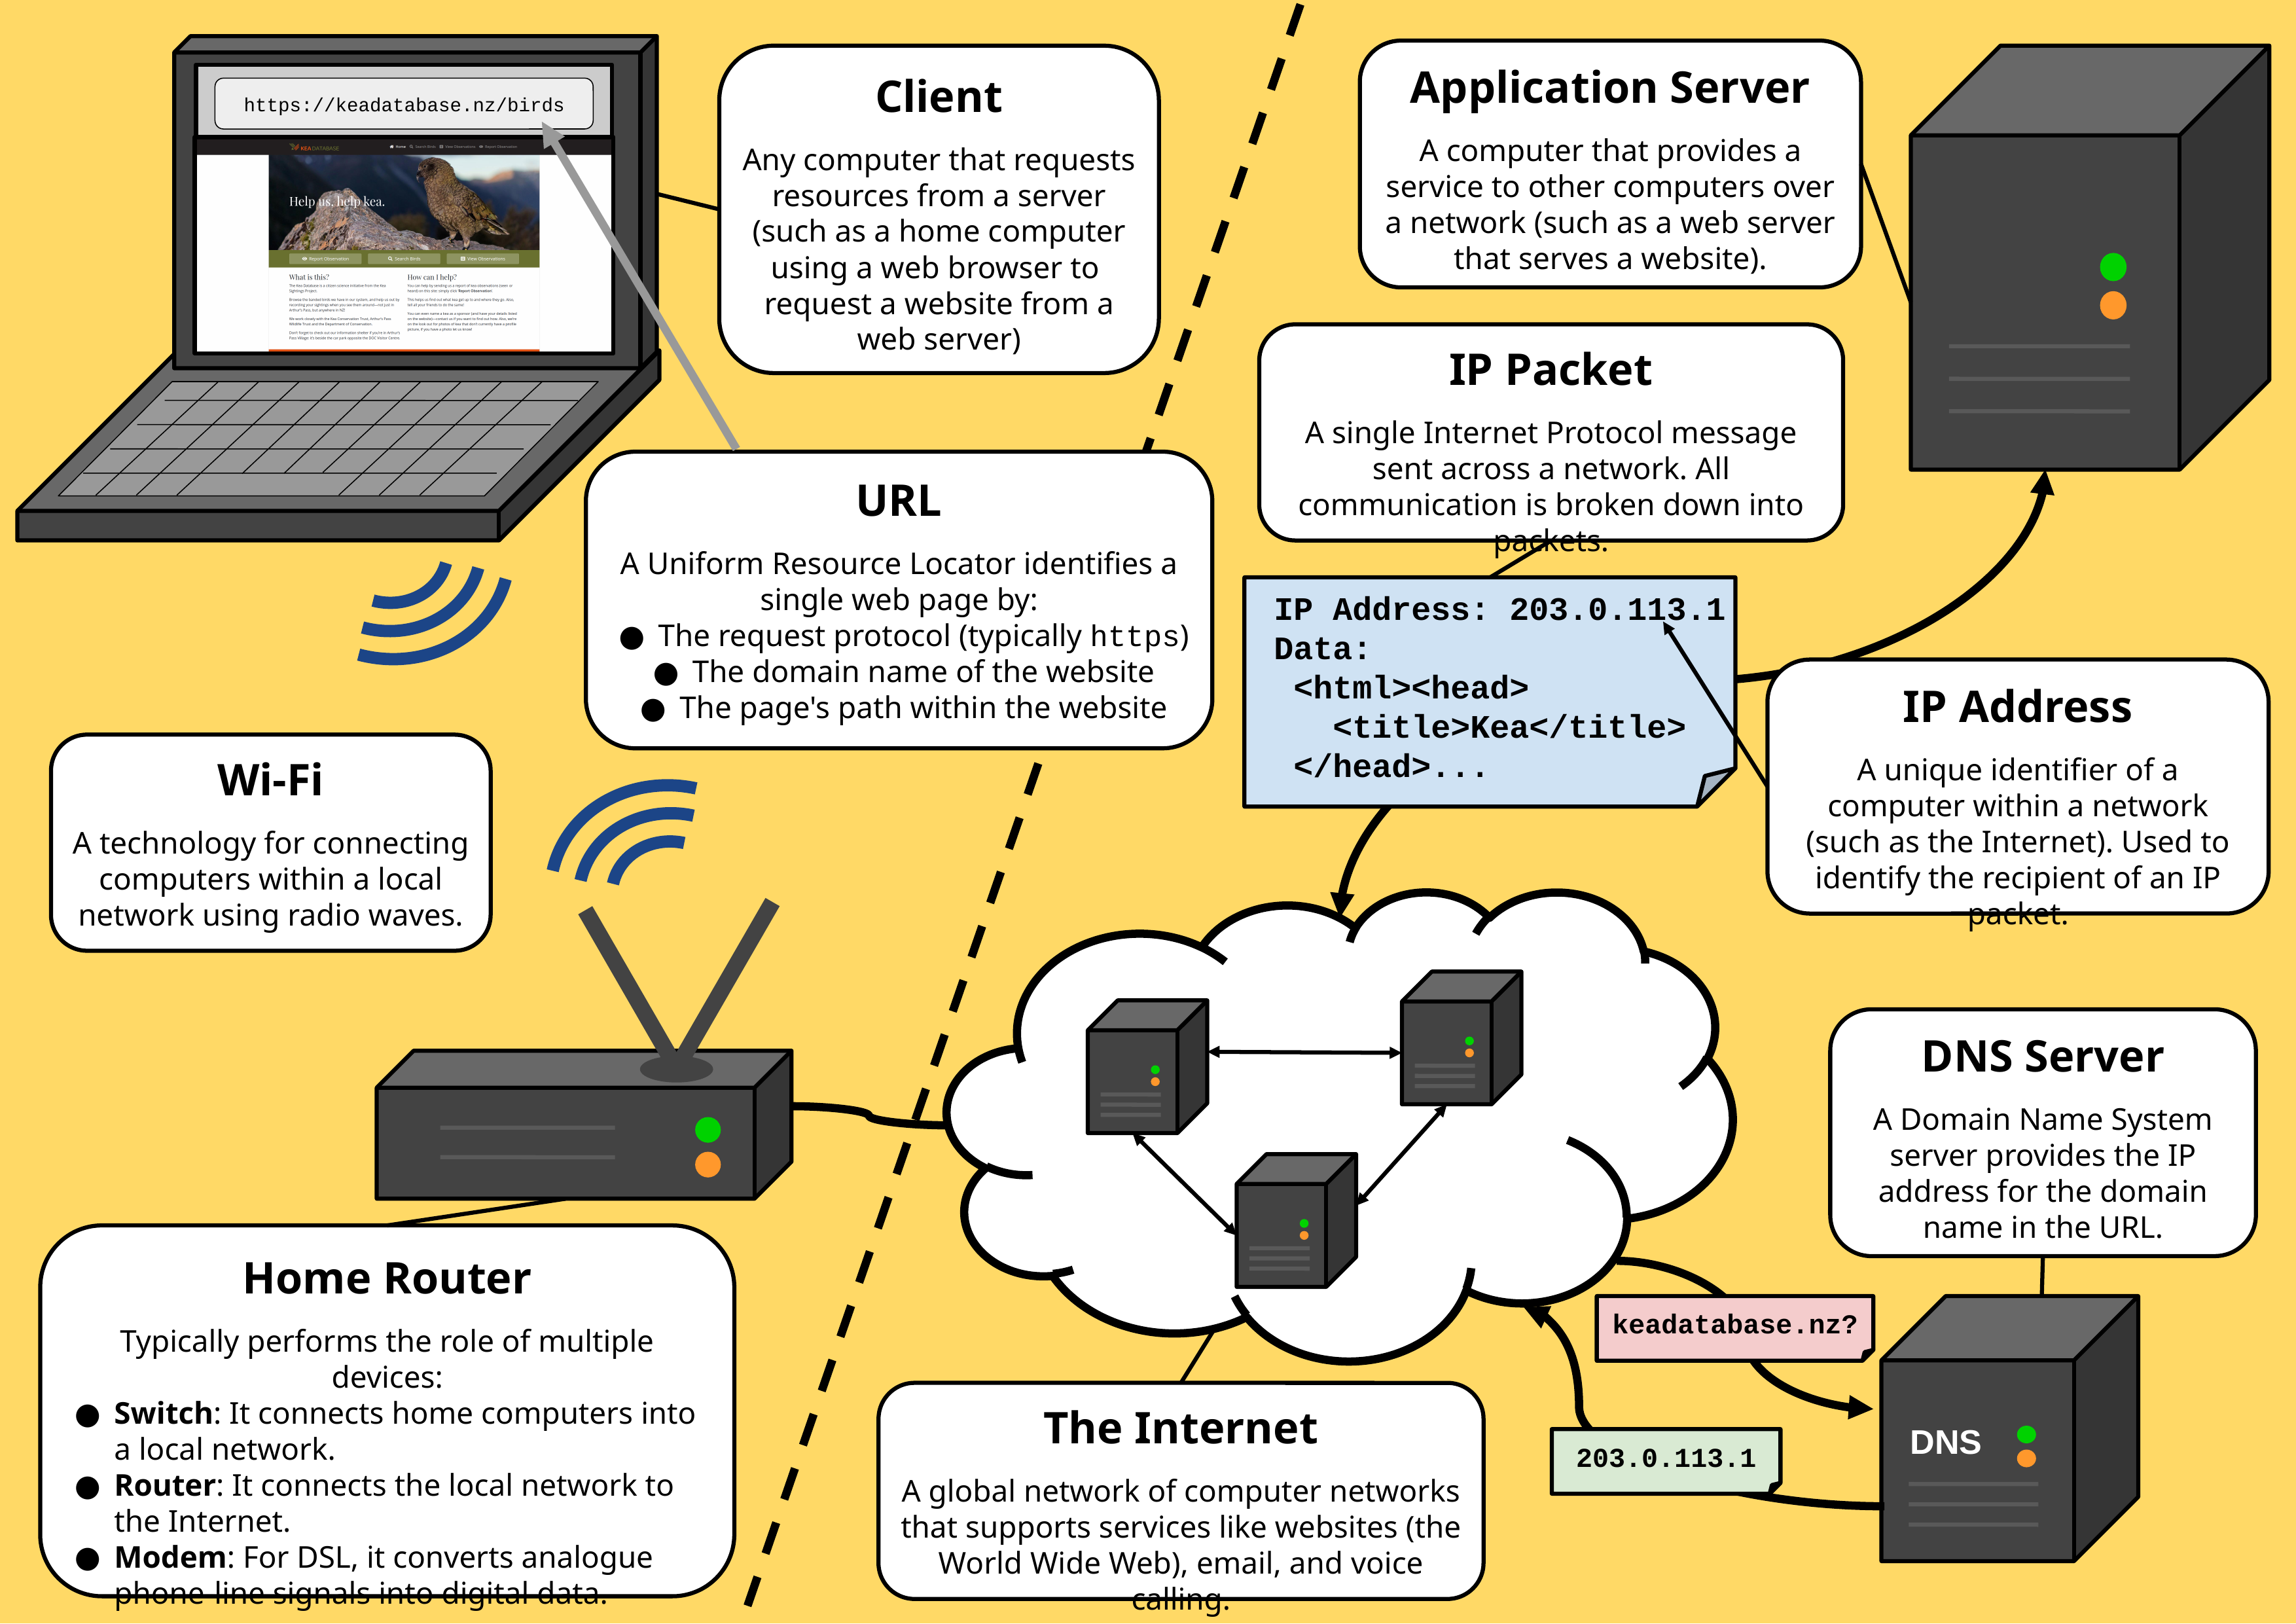

https://keadatabase.nz/birds
Application Server
A computer that provides a service to other computers over a network (such as a web server that serves a website).
Client
Any computer that requests resources from a server
(such as a home computer using a web browser to request a website from a web server)
IP Packet
A single Internet Protocol message sent across a network. All communication is broken down into packets.
URL
A Uniform Resource Locator identifies a single web page by:
The request protocol (typically https)
The domain name of the website
The page's path within the website
 IP Address: 203.0.113.1
 Data:
 <html><head>
 <title>Kea</title>
 </head>...
IP Address
A unique identifier of a computer within a network (such as the Internet). Used to identify the recipient of an IP packet.
Wi-Fi
A technology for connecting computers within a local network using radio waves.
DNS Server
A Domain Name System server provides the IP address for the domain name in the URL.
Home Router
Typically performs the role of multiple devices:
Switch: It connects home computers into a local network.
Router: It connects the local network to the Internet.
Modem: For DSL, it converts analogue phone-line signals into digital data.
keadatabase.nz?
 DNS
The Internet
A global network of computer networks that supports services like websites (the World Wide Web), email, and voice calling.
203.0.113.1